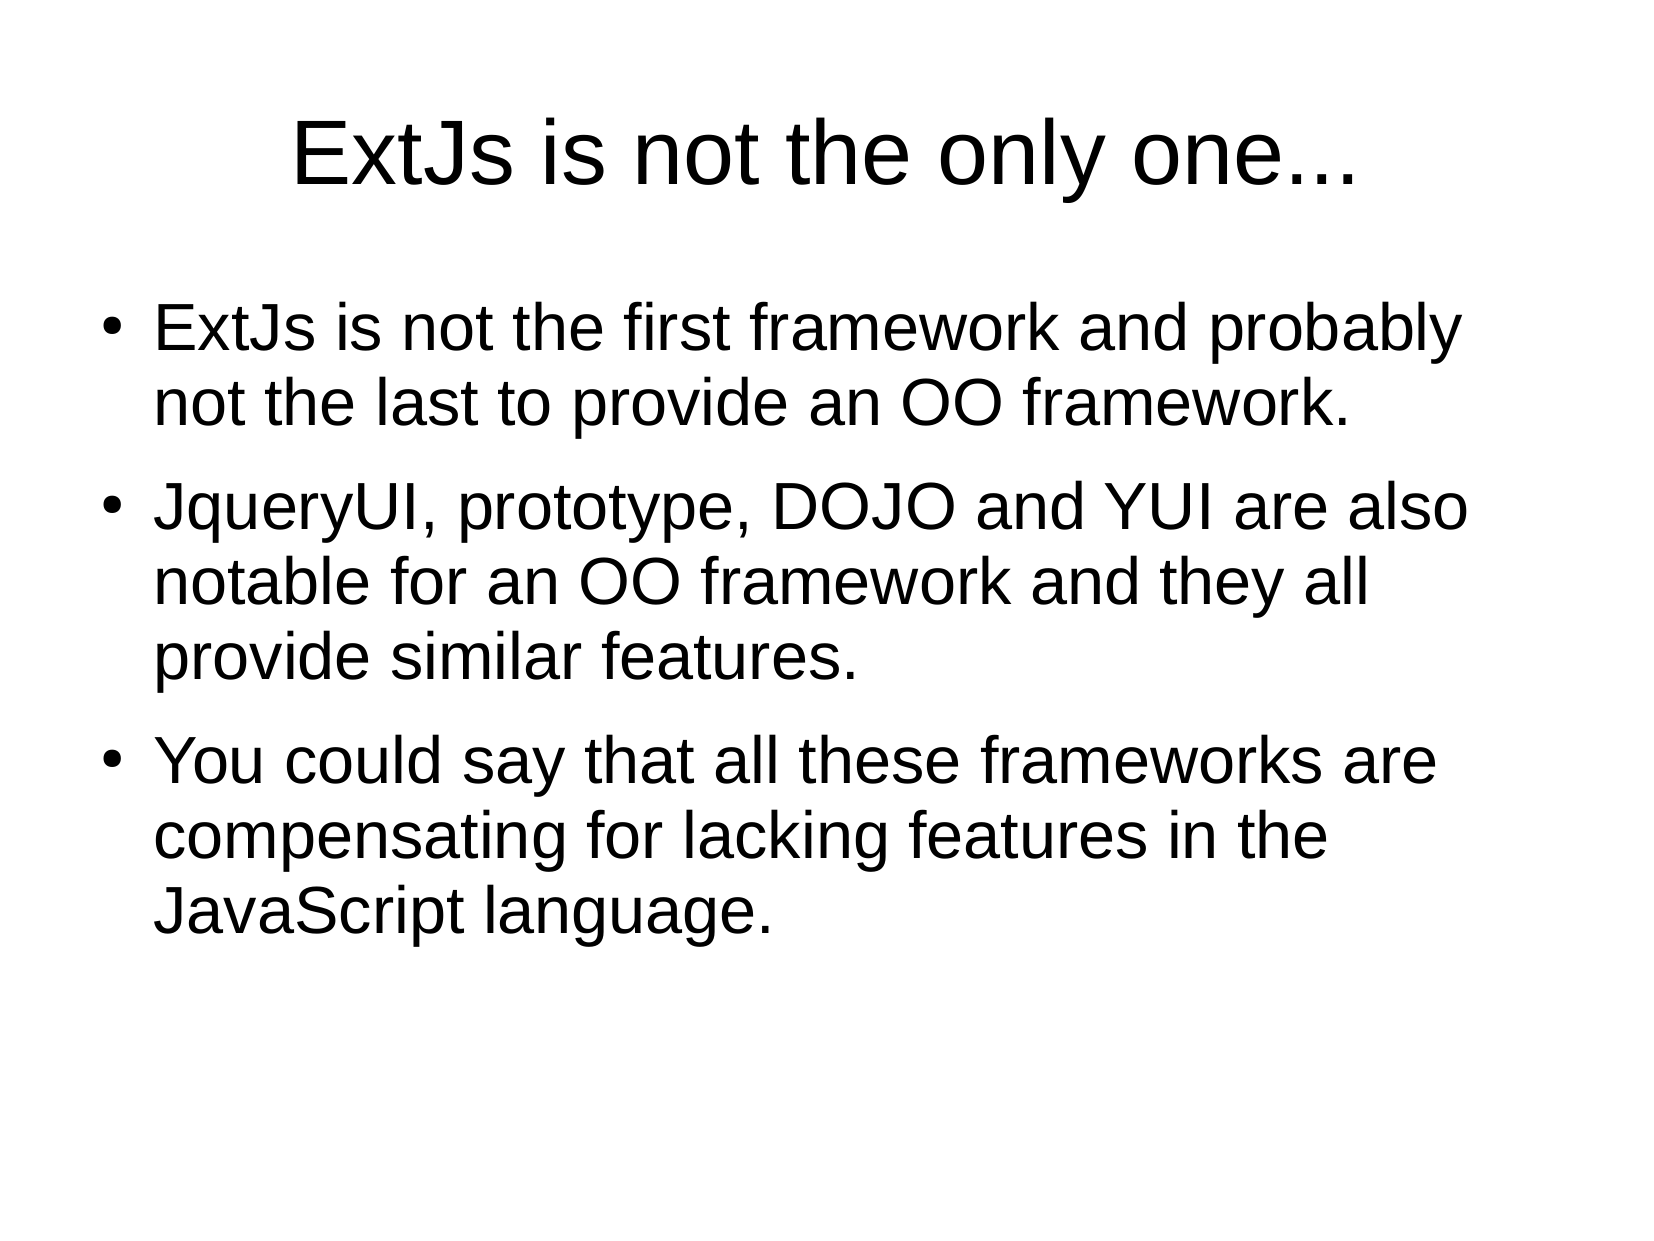

# ExtJs is not the only one...
ExtJs is not the first framework and probably not the last to provide an OO framework.
JqueryUI, prototype, DOJO and YUI are also notable for an OO framework and they all provide similar features.
You could say that all these frameworks are compensating for lacking features in the JavaScript language.